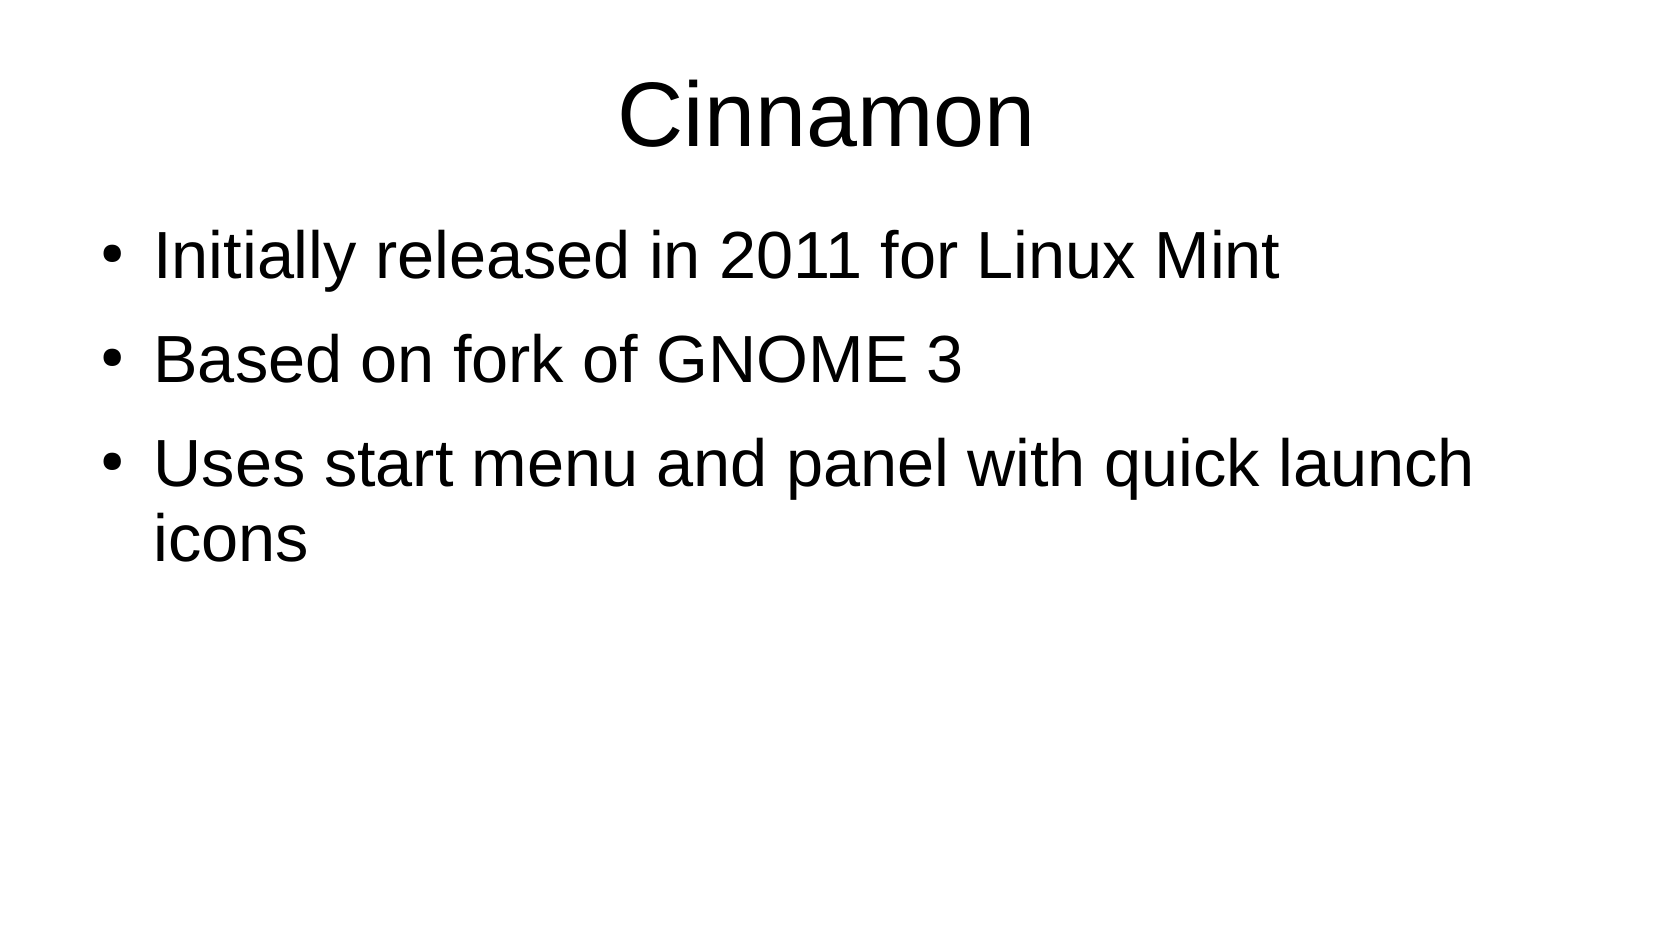

# Cinnamon
Initially released in 2011 for Linux Mint
Based on fork of GNOME 3
Uses start menu and panel with quick launch icons